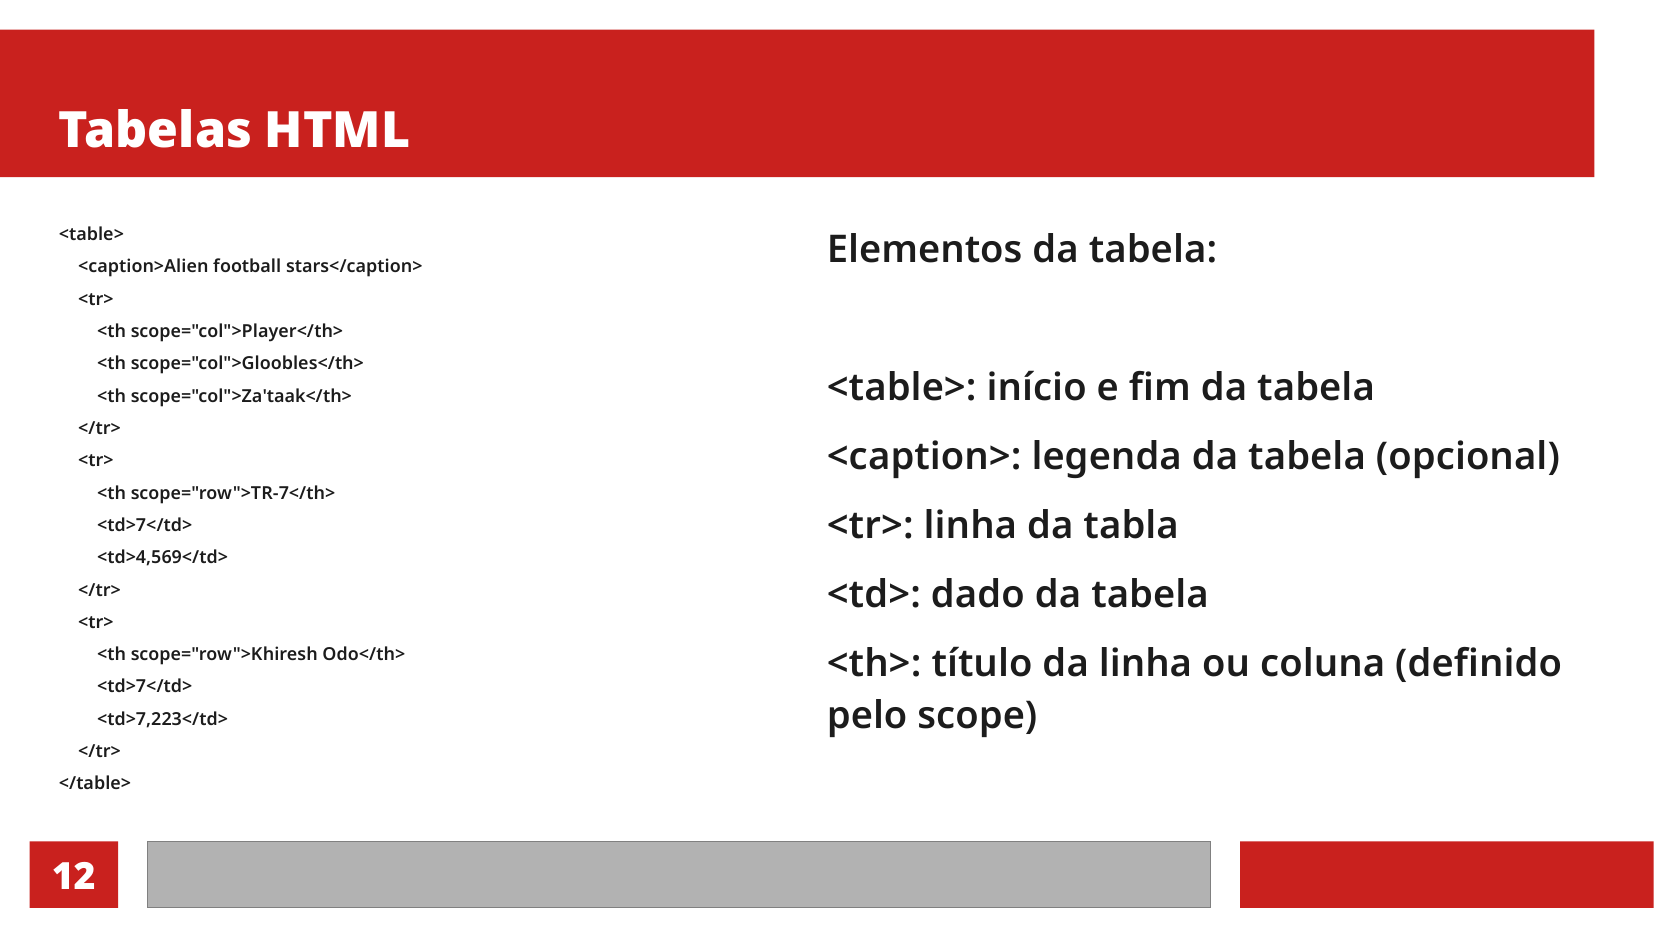

# Tabelas HTML
<table>
 <caption>Alien football stars</caption>
 <tr>
 <th scope="col">Player</th>
 <th scope="col">Gloobles</th>
 <th scope="col">Za'taak</th>
 </tr>
 <tr>
 <th scope="row">TR-7</th>
 <td>7</td>
 <td>4,569</td>
 </tr>
 <tr>
 <th scope="row">Khiresh Odo</th>
 <td>7</td>
 <td>7,223</td>
 </tr>
</table>
Elementos da tabela:
<table>: início e fim da tabela
<caption>: legenda da tabela (opcional)
<tr>: linha da tabla
<td>: dado da tabela
<th>: título da linha ou coluna (definido pelo scope)
12